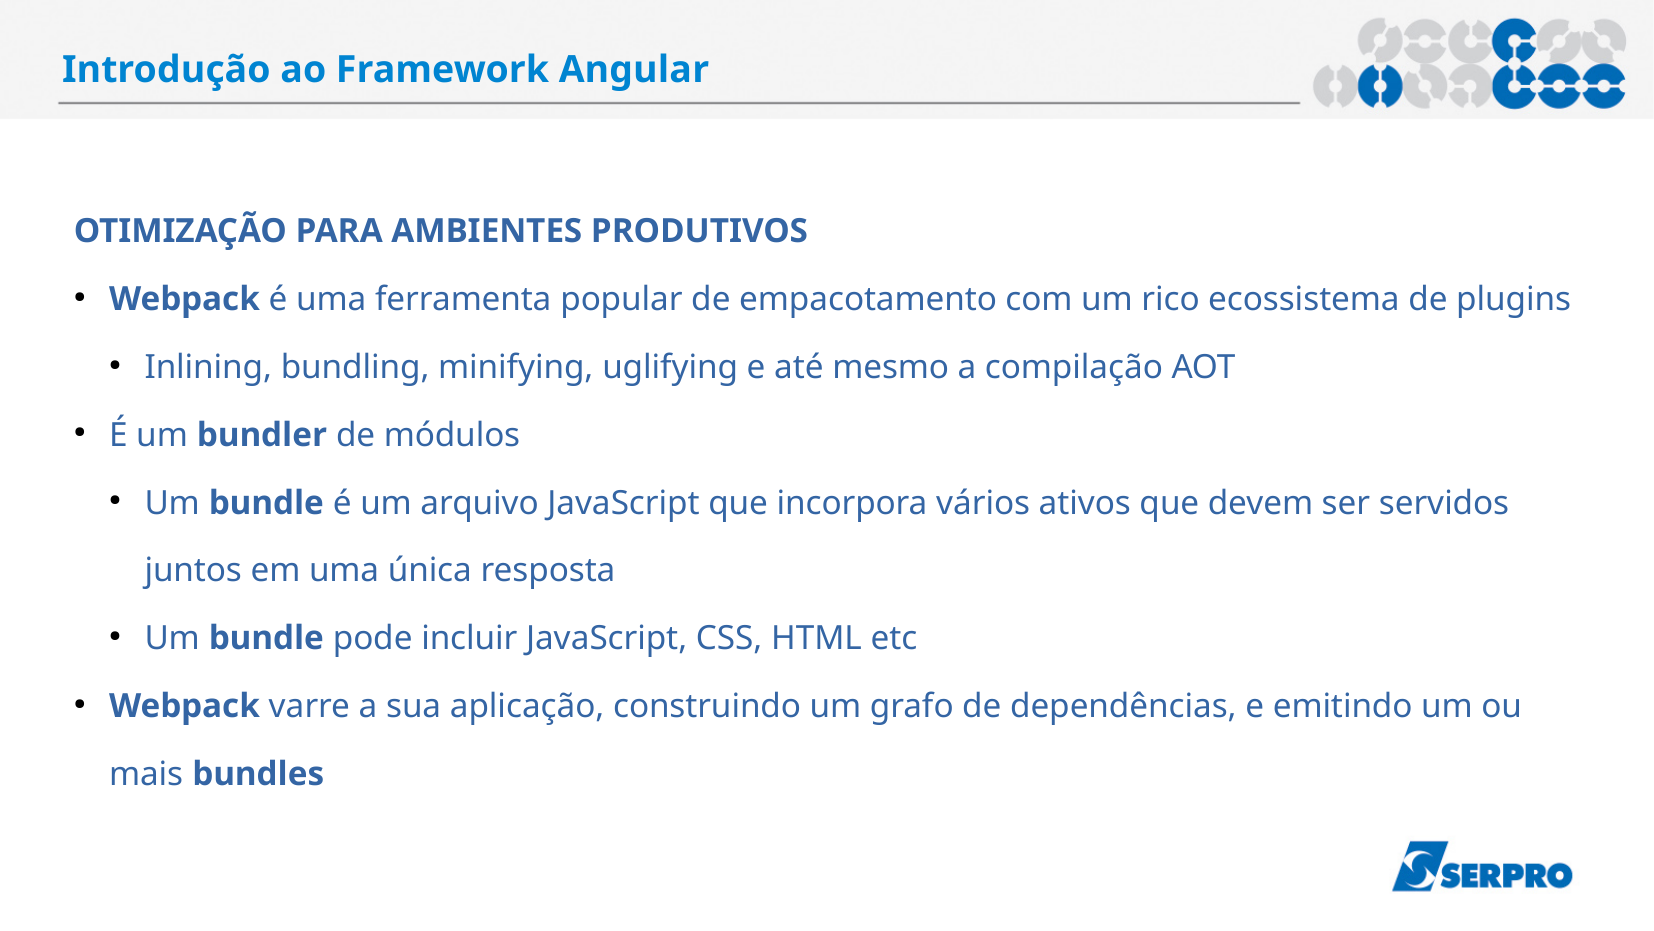

Introdução ao Framework Angular
OTIMIZAÇÃO PARA AMBIENTES PRODUTIVOS
Webpack é uma ferramenta popular de empacotamento com um rico ecossistema de plugins
Inlining, bundling, minifying, uglifying e até mesmo a compilação AOT
É um bundler de módulos
Um bundle é um arquivo JavaScript que incorpora vários ativos que devem ser servidos juntos em uma única resposta
Um bundle pode incluir JavaScript, CSS, HTML etc
Webpack varre a sua aplicação, construindo um grafo de dependências, e emitindo um ou mais bundles